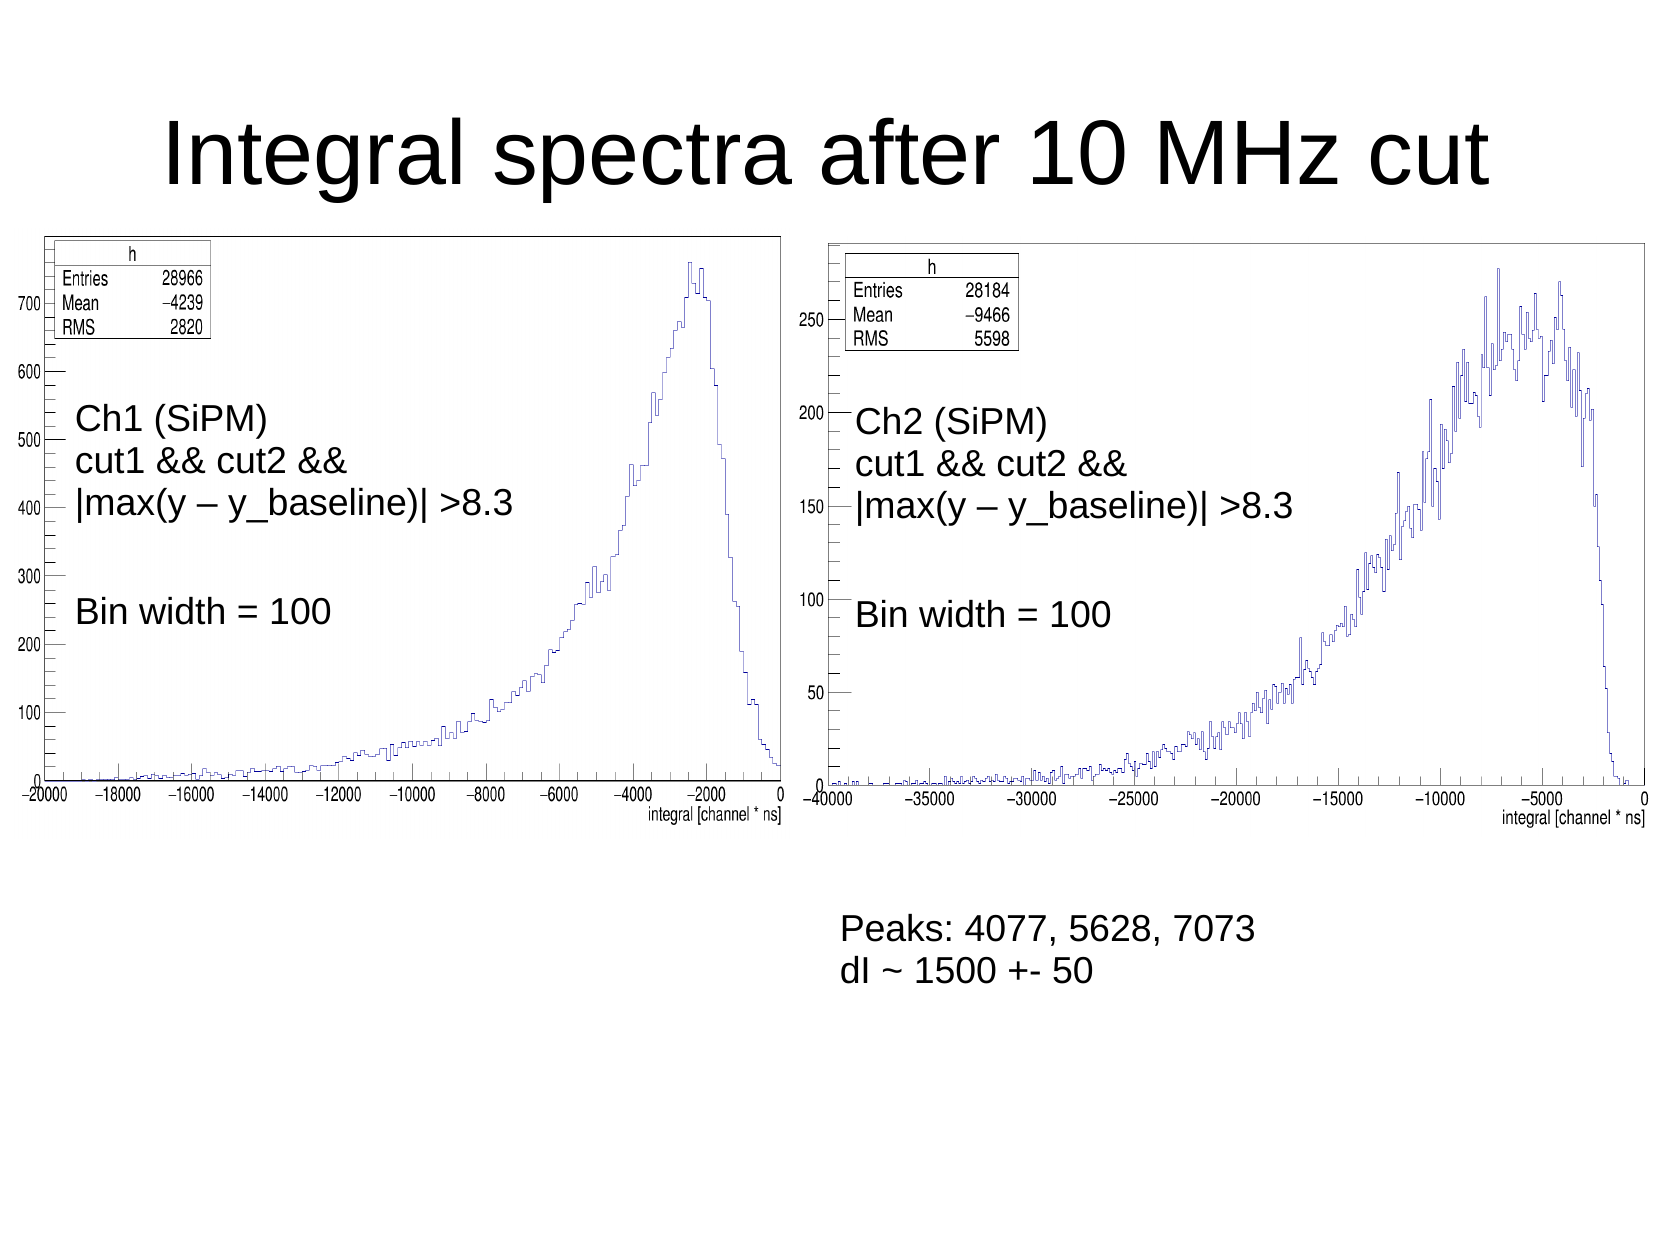

# Integral spectra after 10 MHz cut
Ch1 (SiPM)
cut1 && cut2 &&
|max(y – y_baseline)| >8.3
Bin width = 100
Ch2 (SiPM)
cut1 && cut2 &&
|max(y – y_baseline)| >8.3
Bin width = 100
Peaks: 4077, 5628, 7073
dI ~ 1500 +- 50